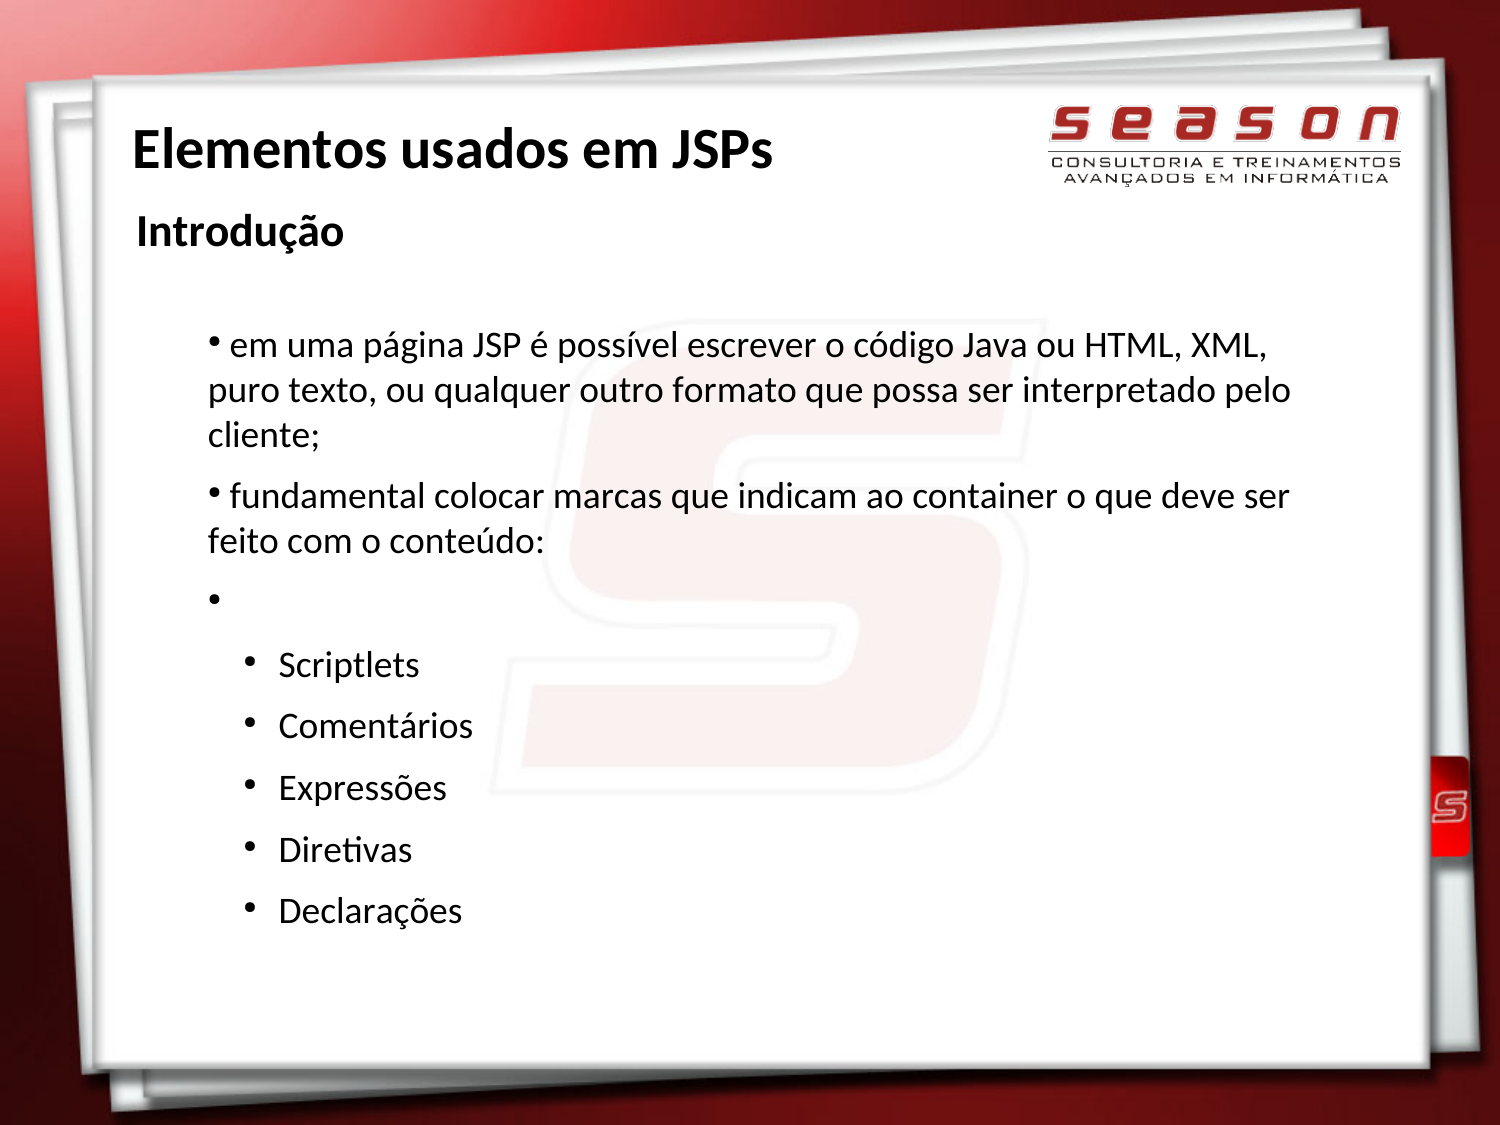

# Elementos usados em JSPs
Introdução
 em uma página JSP é possível escrever o código Java ou HTML, XML, puro texto, ou qualquer outro formato que possa ser interpretado pelo cliente;
 fundamental colocar marcas que indicam ao container o que deve ser feito com o conteúdo:
Scriptlets
Comentários
Expressões
Diretivas
Declarações